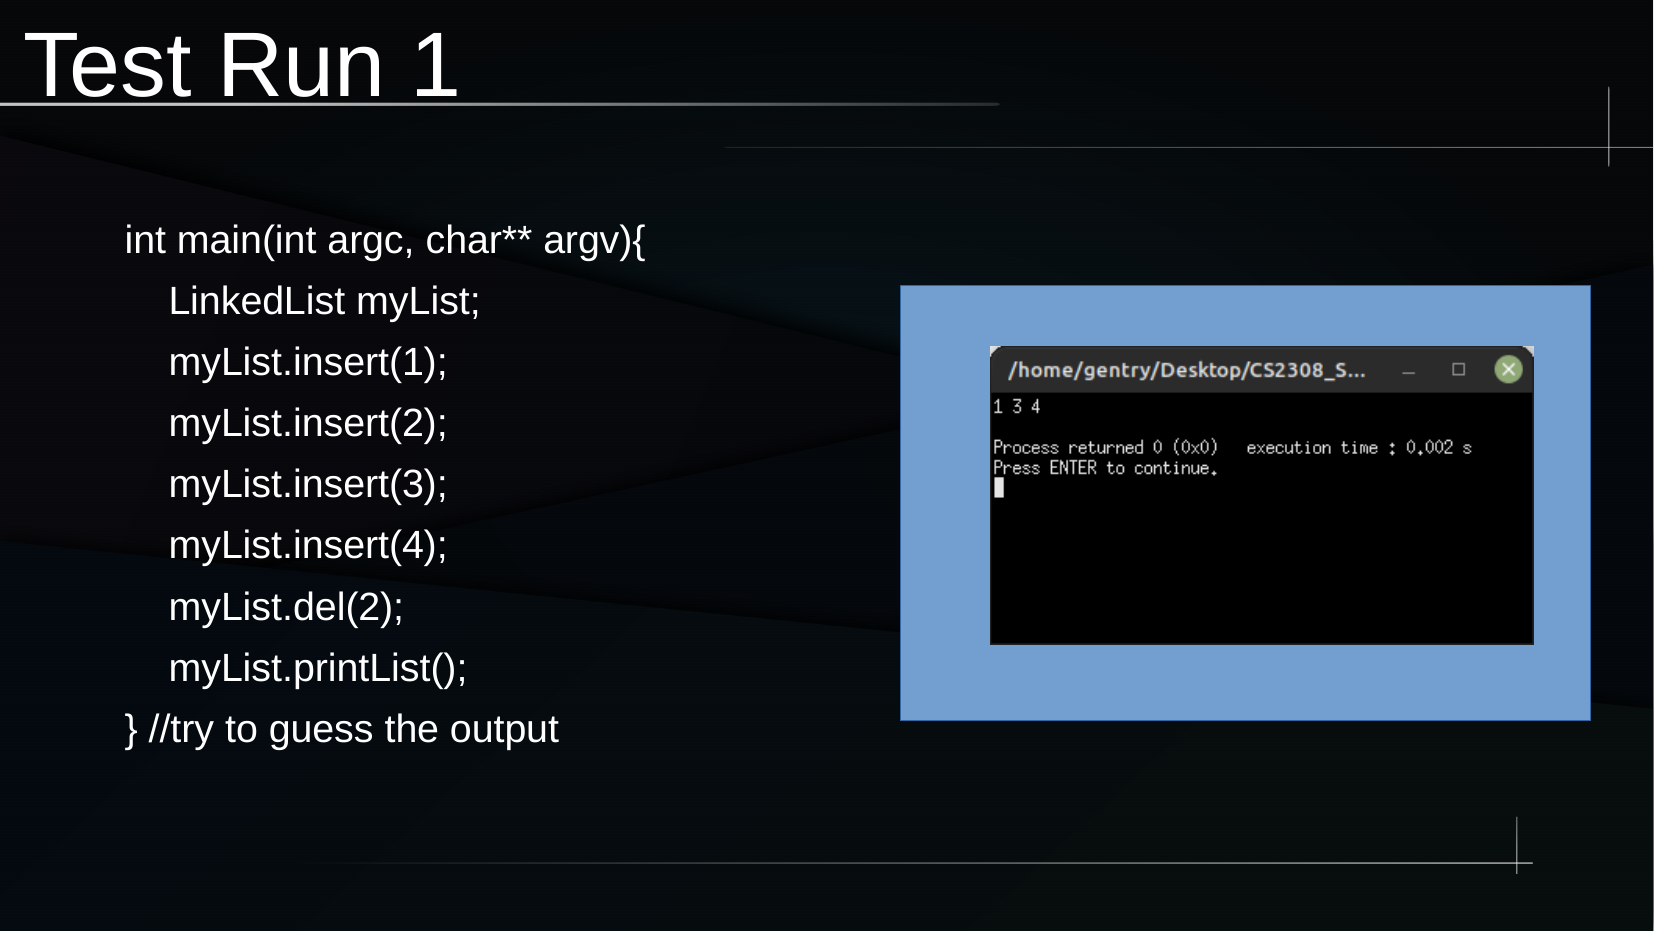

# Test Run 1
int main(int argc, char** argv){
 LinkedList myList;
 myList.insert(1);
 myList.insert(2);
 myList.insert(3);
 myList.insert(4);
 myList.del(2);
 myList.printList();
} //try to guess the output